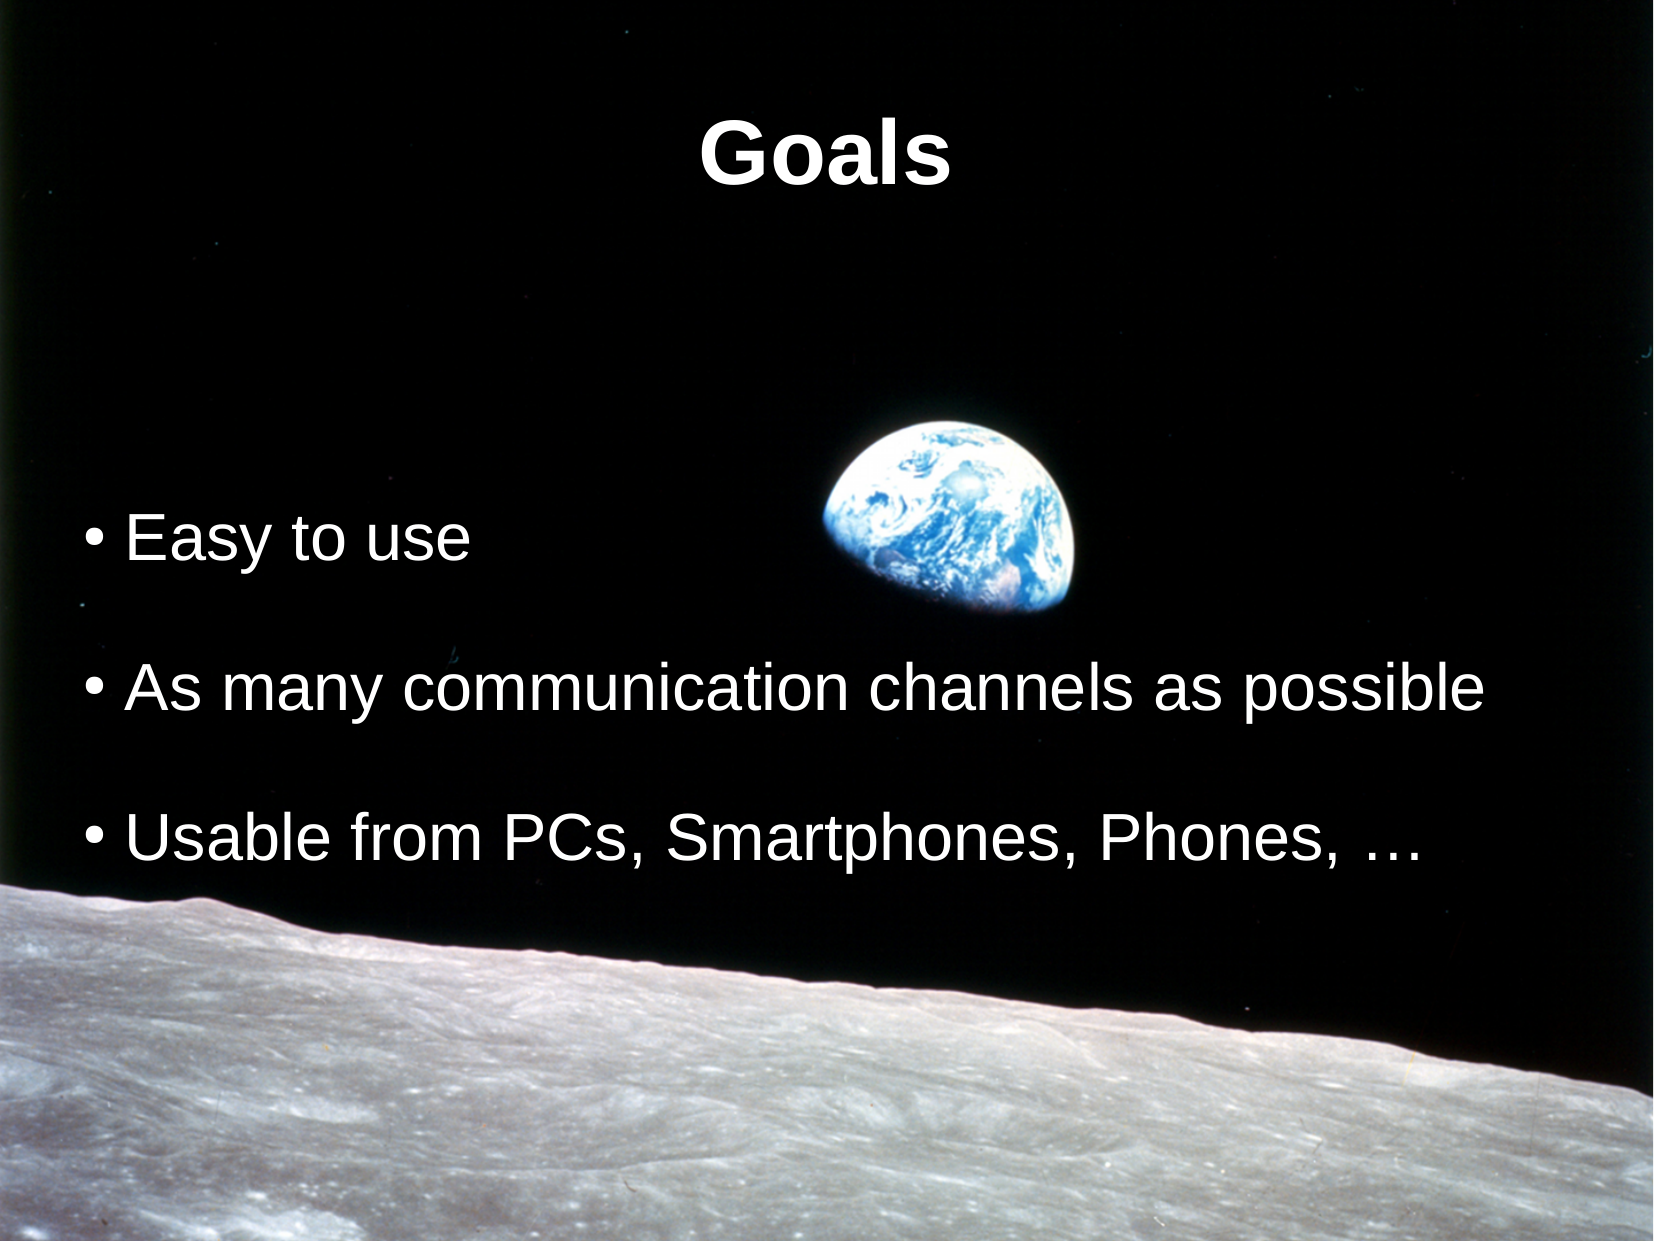

# Goals
 Easy to use
 As many communication channels as possible
 Usable from PCs, Smartphones, Phones, …